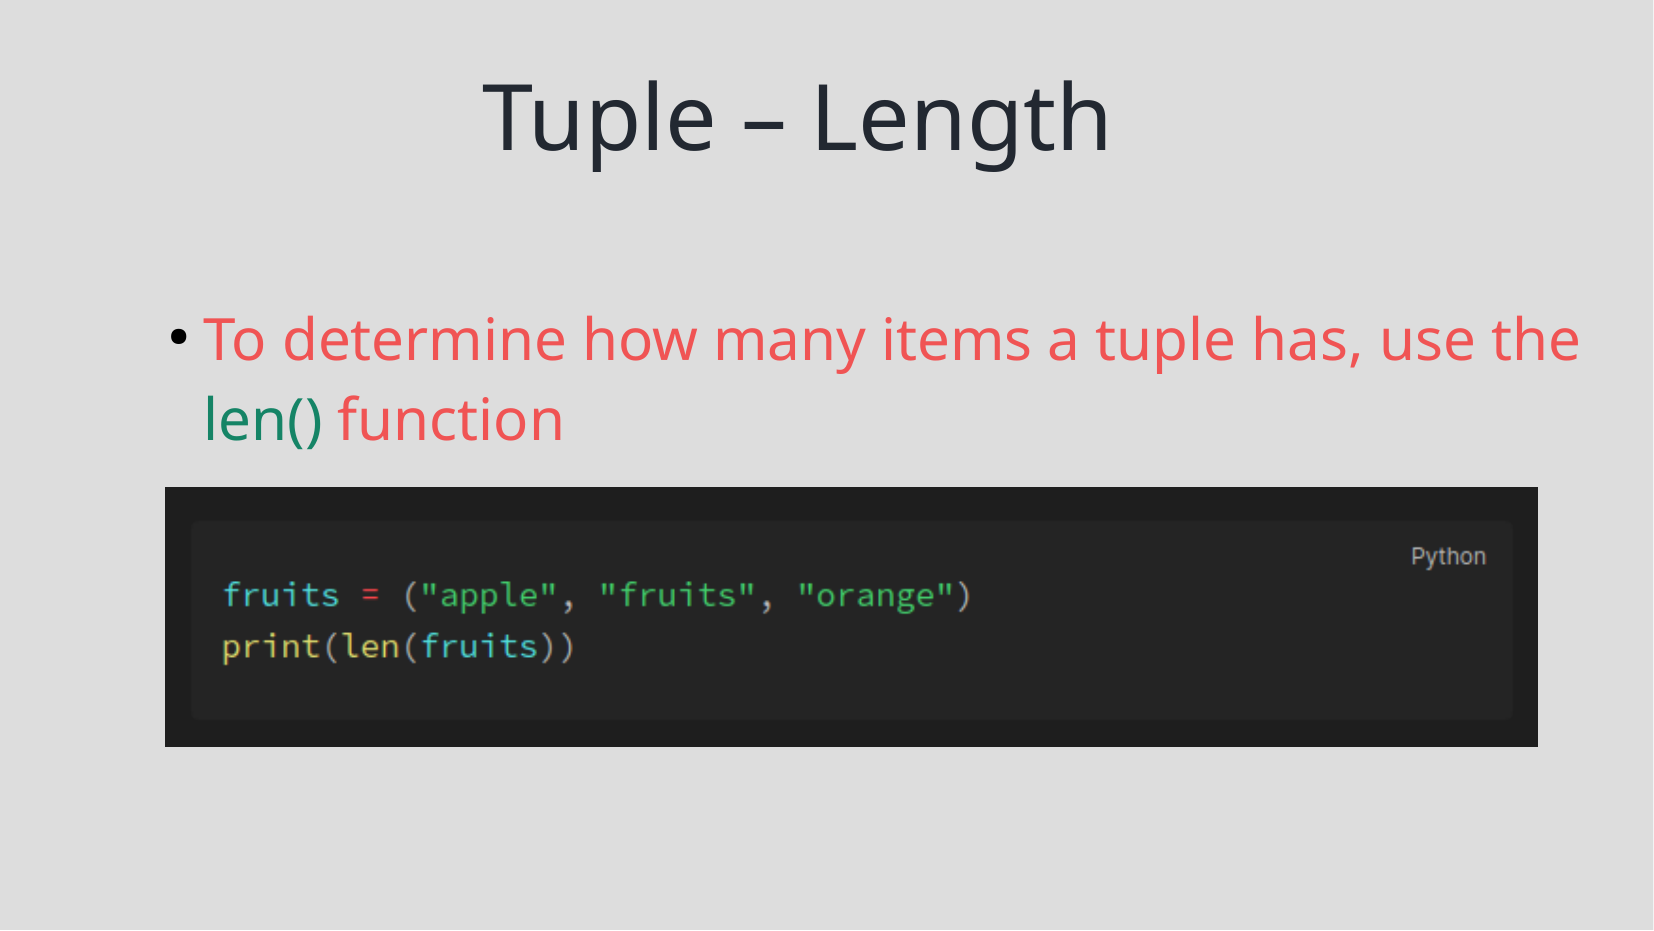

# Tuple – Length
To determine how many items a tuple has, use the len() function